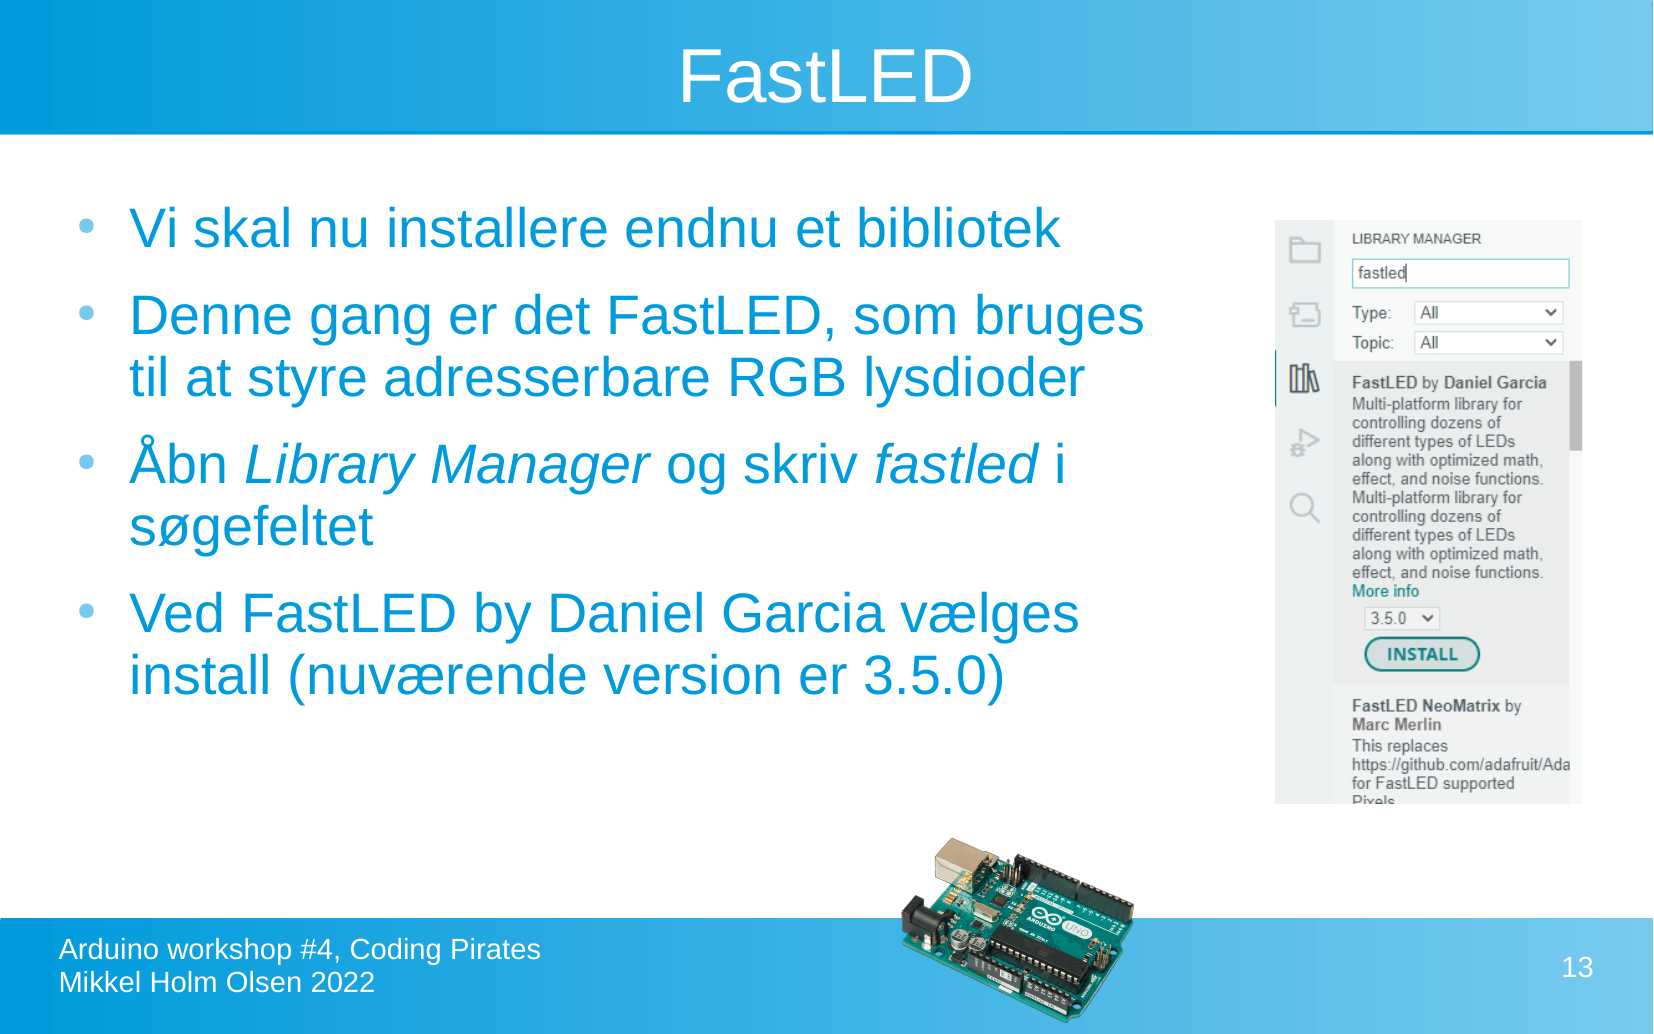

# FastLED
Vi skal nu installere endnu et bibliotek
Denne gang er det FastLED, som bruges
til at styre adresserbare RGB lysdioder
Åbn Library Manager og skriv fastled i
søgefeltet
Ved FastLED by Daniel Garcia vælges
install (nuværende version er 3.5.0)
13